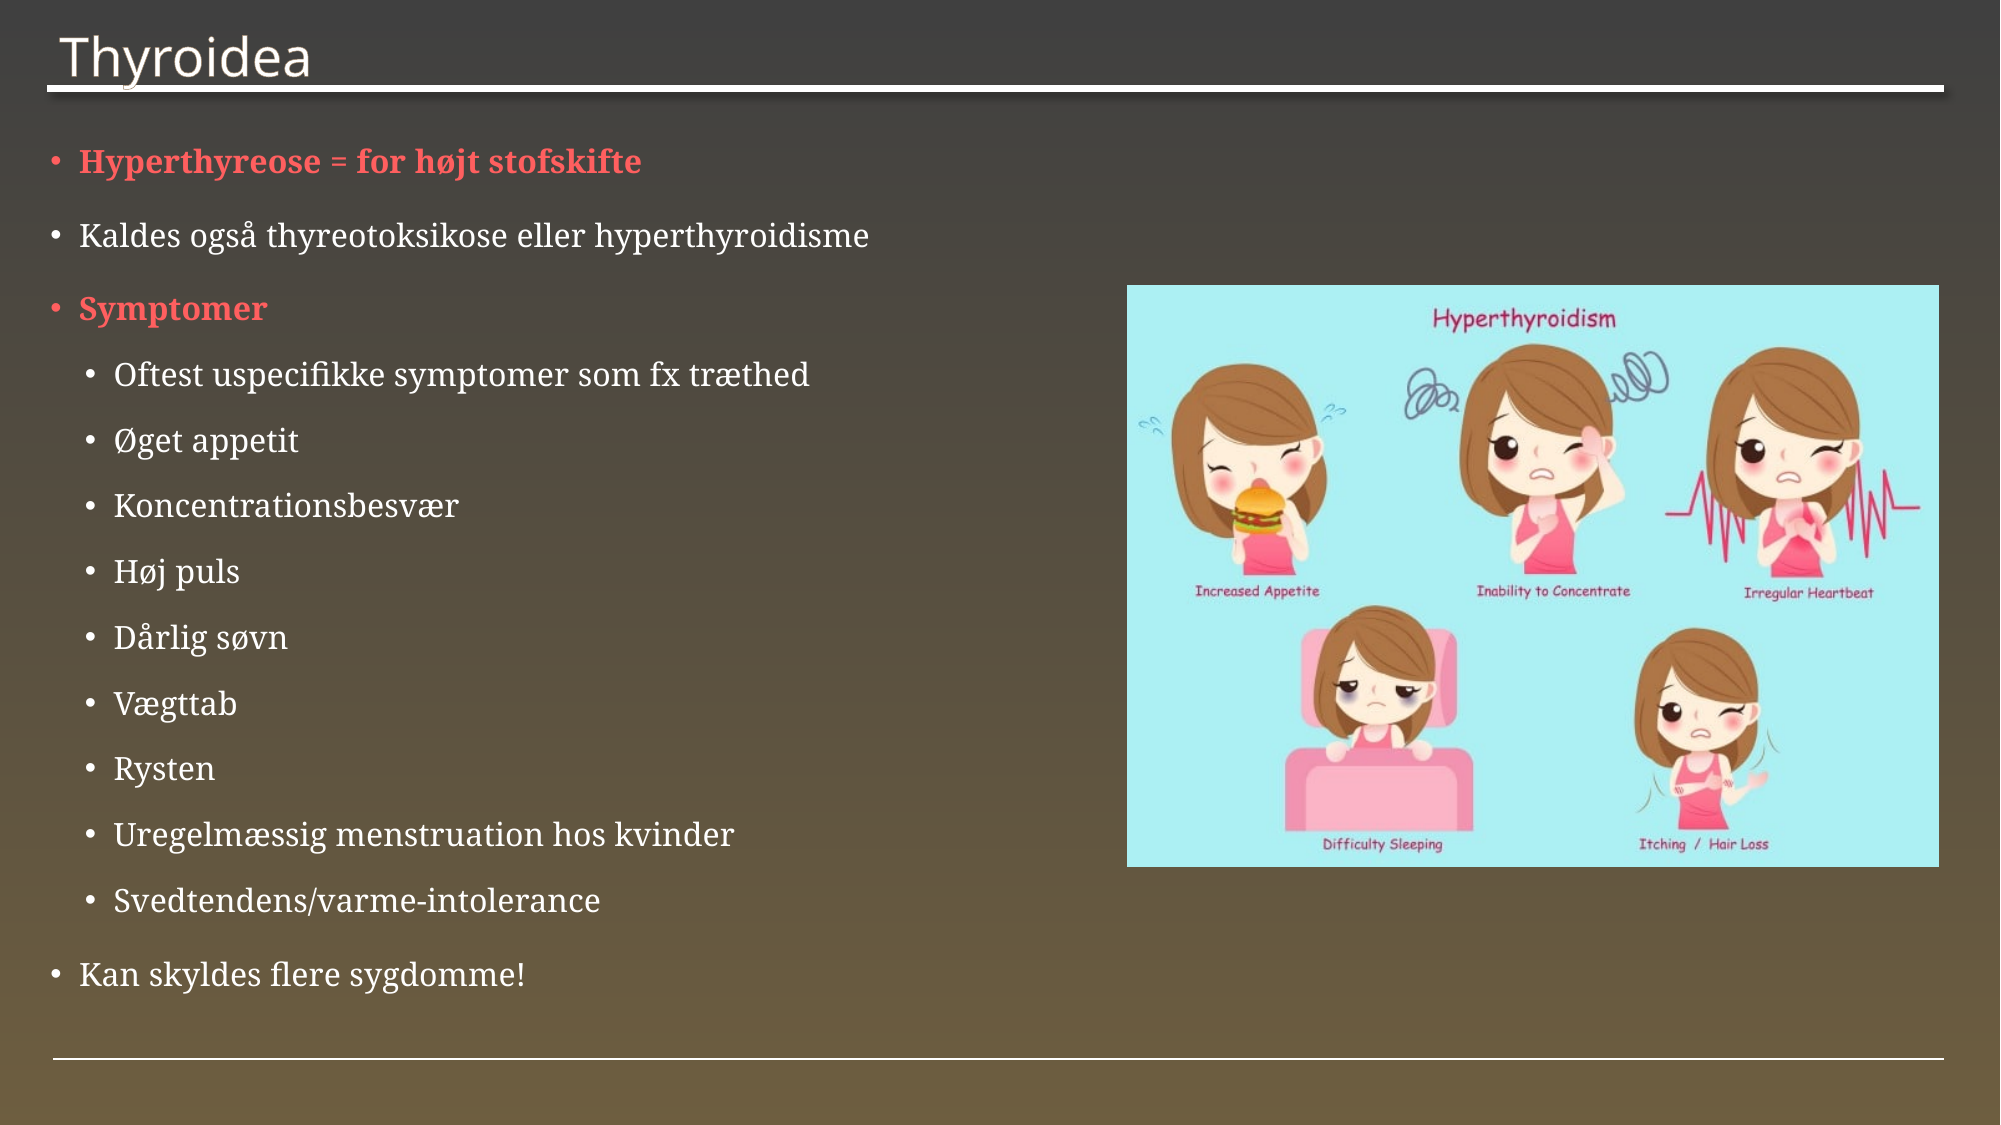

# Thyroidea
Hyperthyreose = for højt stofskifte
Kaldes også thyreotoksikose eller hyperthyroidisme
Symptomer
Oftest uspecifikke symptomer som fx træthed
Øget appetit
Koncentrationsbesvær
Høj puls
Dårlig søvn
Vægttab
Rysten
Uregelmæssig menstruation hos kvinder
Svedtendens/varme-intolerance
Kan skyldes flere sygdomme!